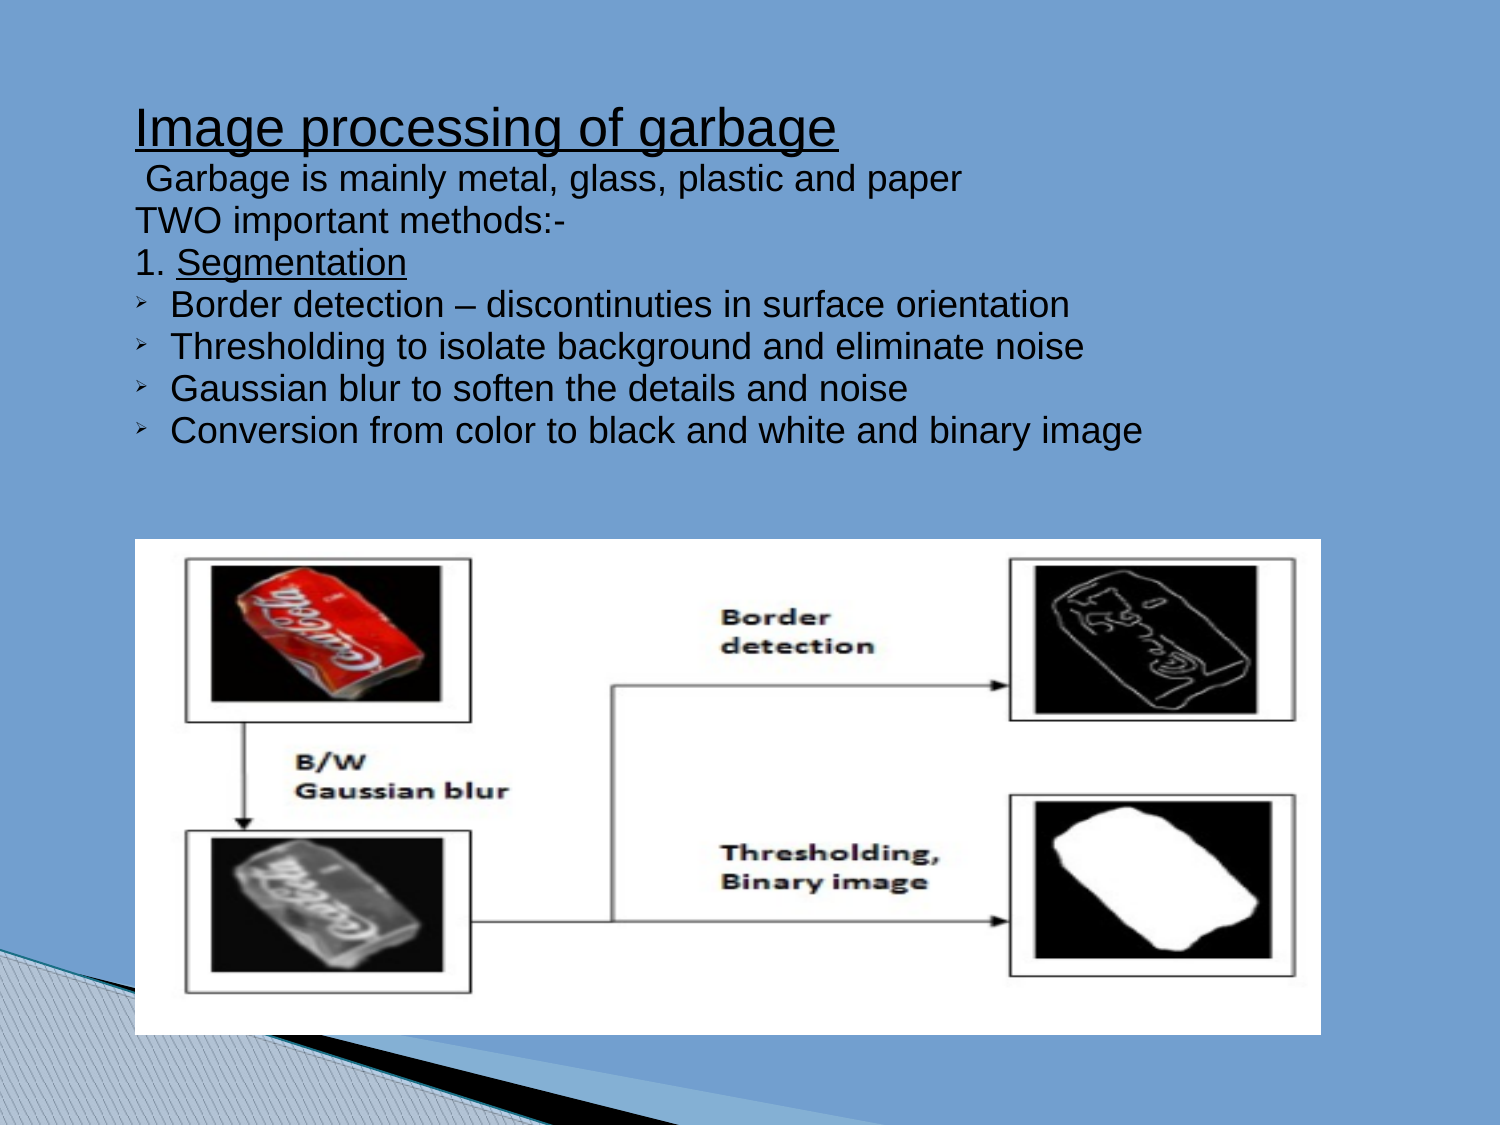

Image processing of garbage
 Garbage is mainly metal, glass, plastic and paper
TWO important methods:-
1. Segmentation
Border detection – discontinuties in surface orientation
Thresholding to isolate background and eliminate noise
Gaussian blur to soften the details and noise
Conversion from color to black and white and binary image